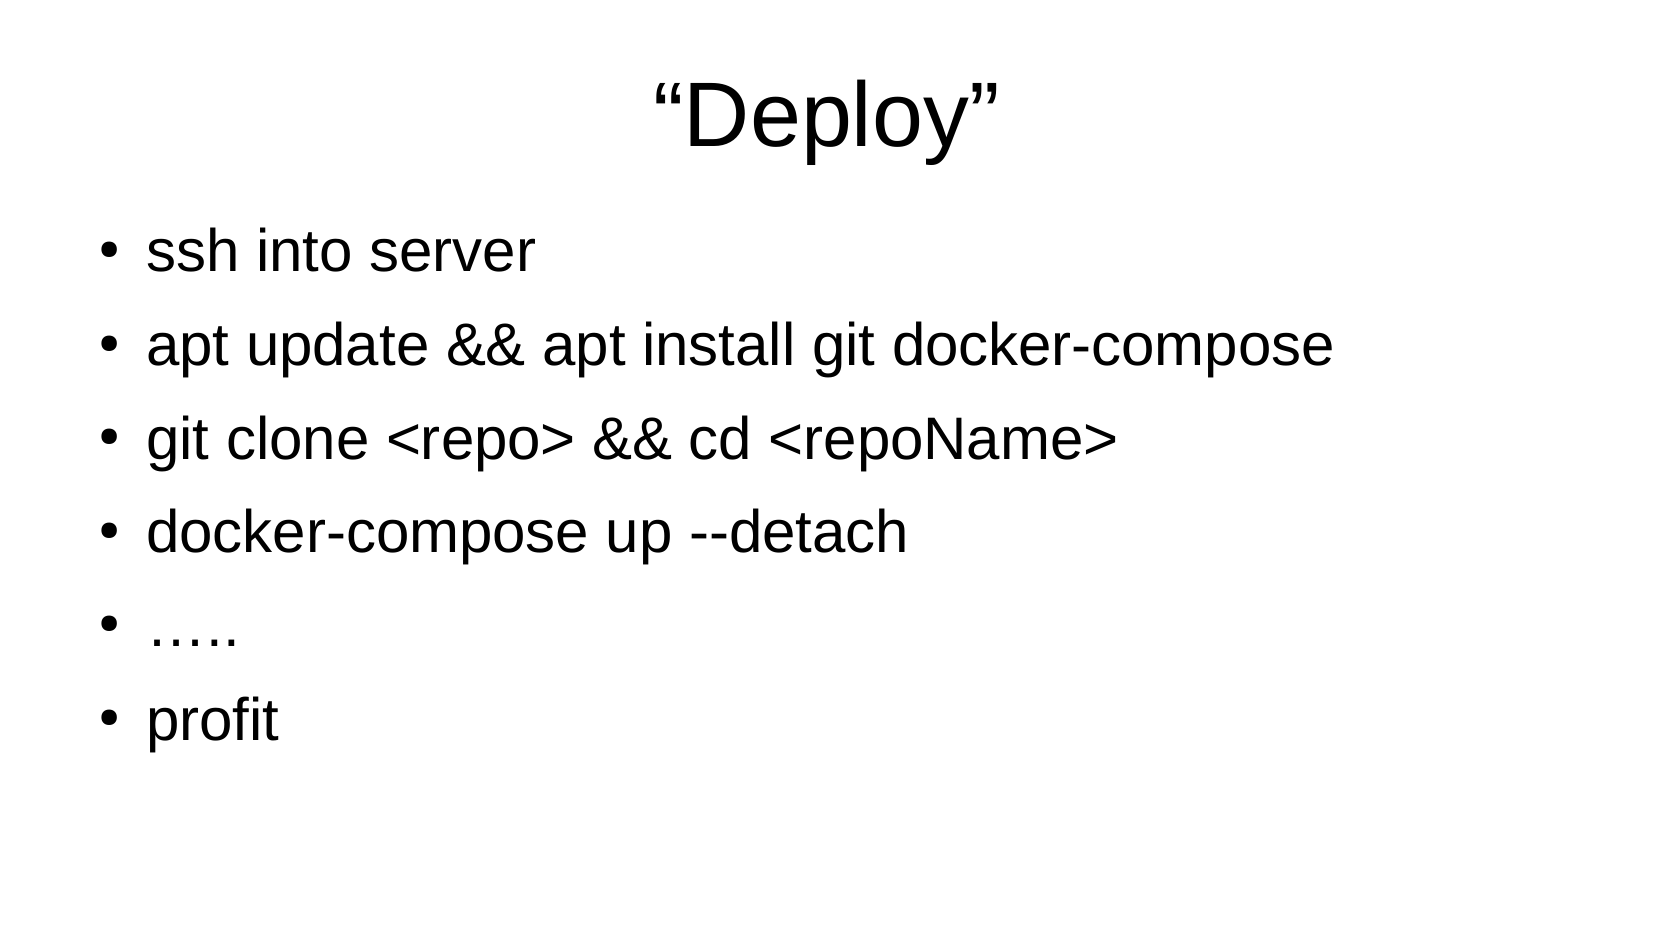

# “Deploy”
ssh into server
apt update && apt install git docker-compose
git clone <repo> && cd <repoName>
docker-compose up --detach
…..
profit